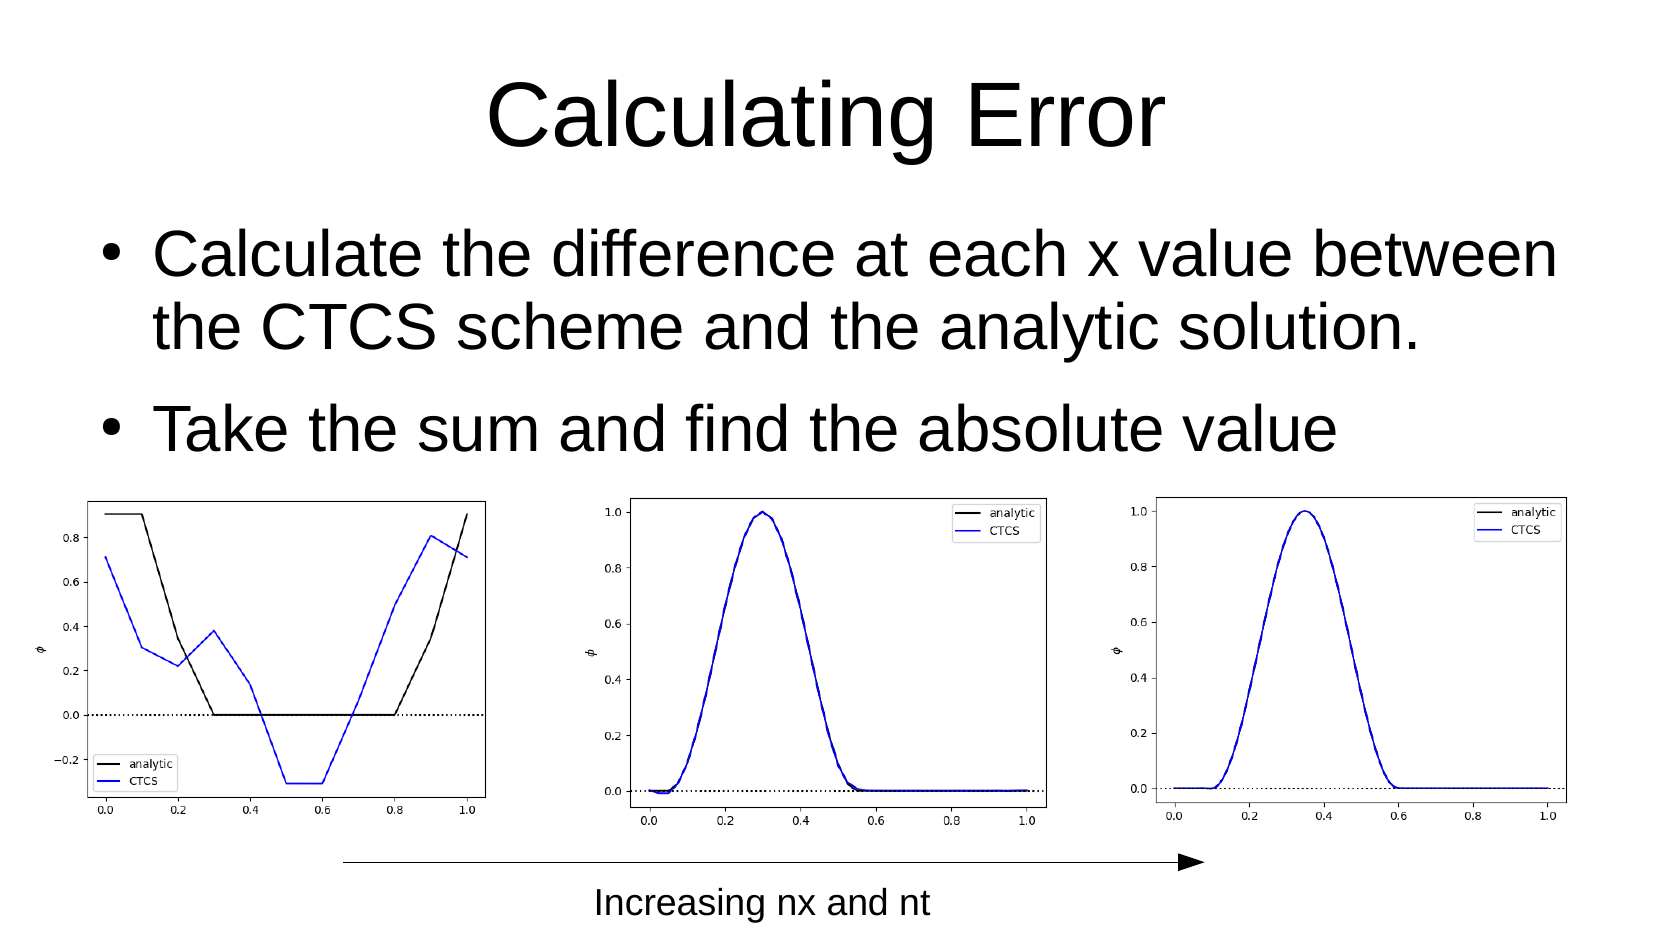

# Calculating Error
Calculate the difference at each x value between the CTCS scheme and the analytic solution.
Take the sum and find the absolute value
Increasing nx and nt